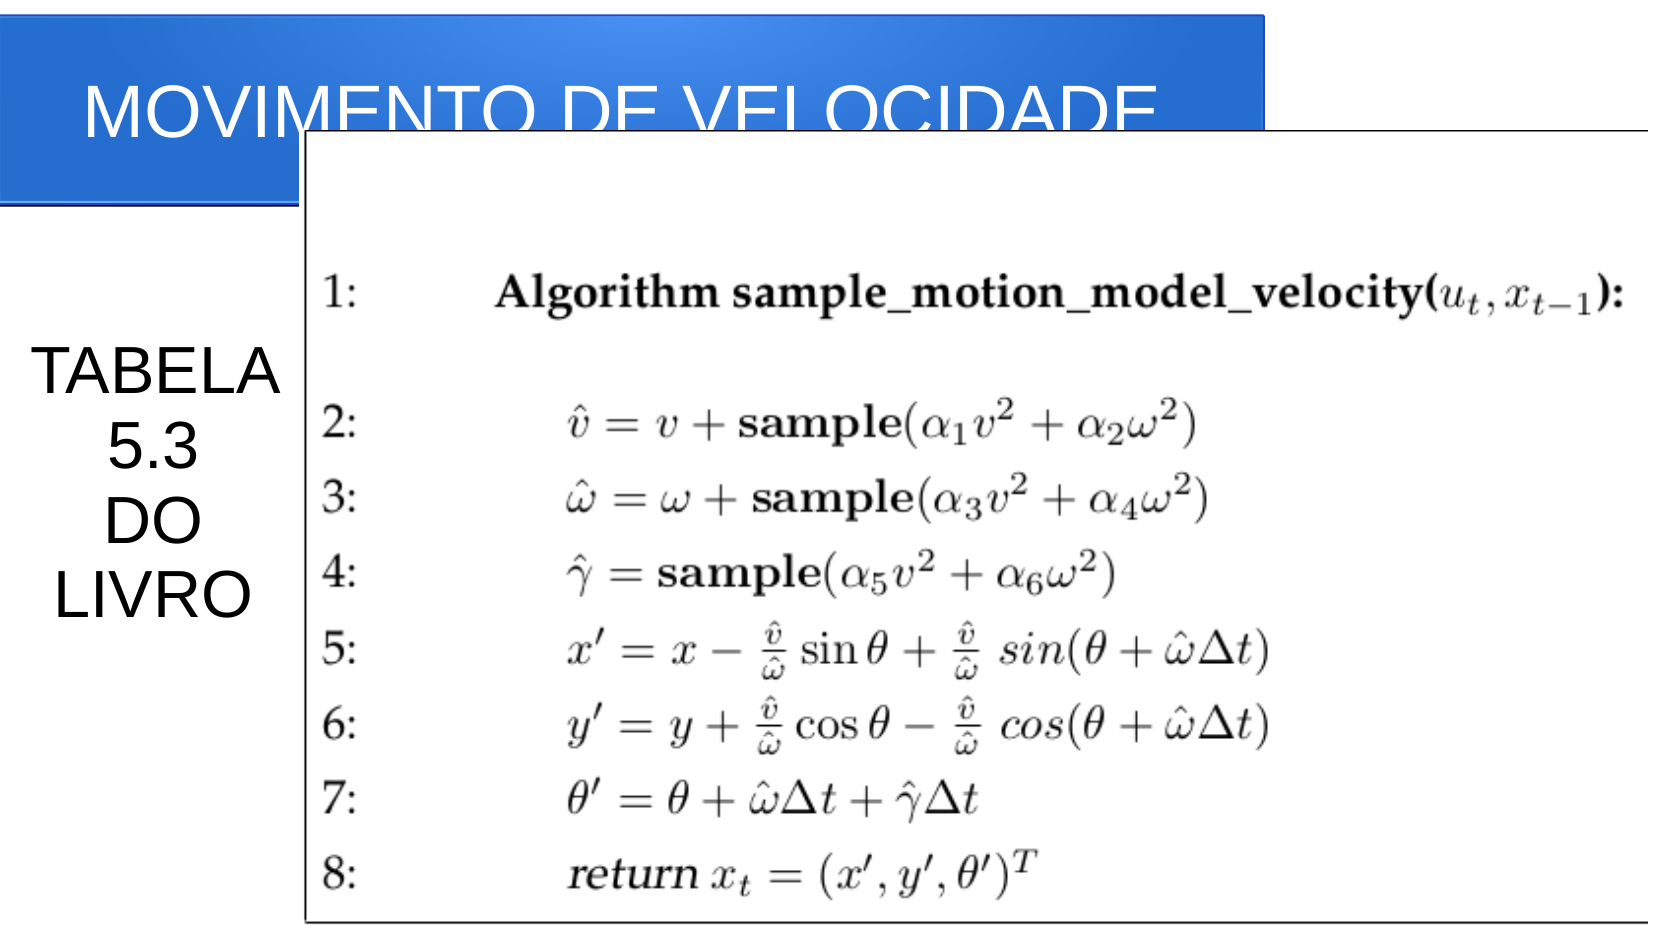

# MOVIMENTO DE VELOCIDADE
TABELA 5.3
DO LIVRO